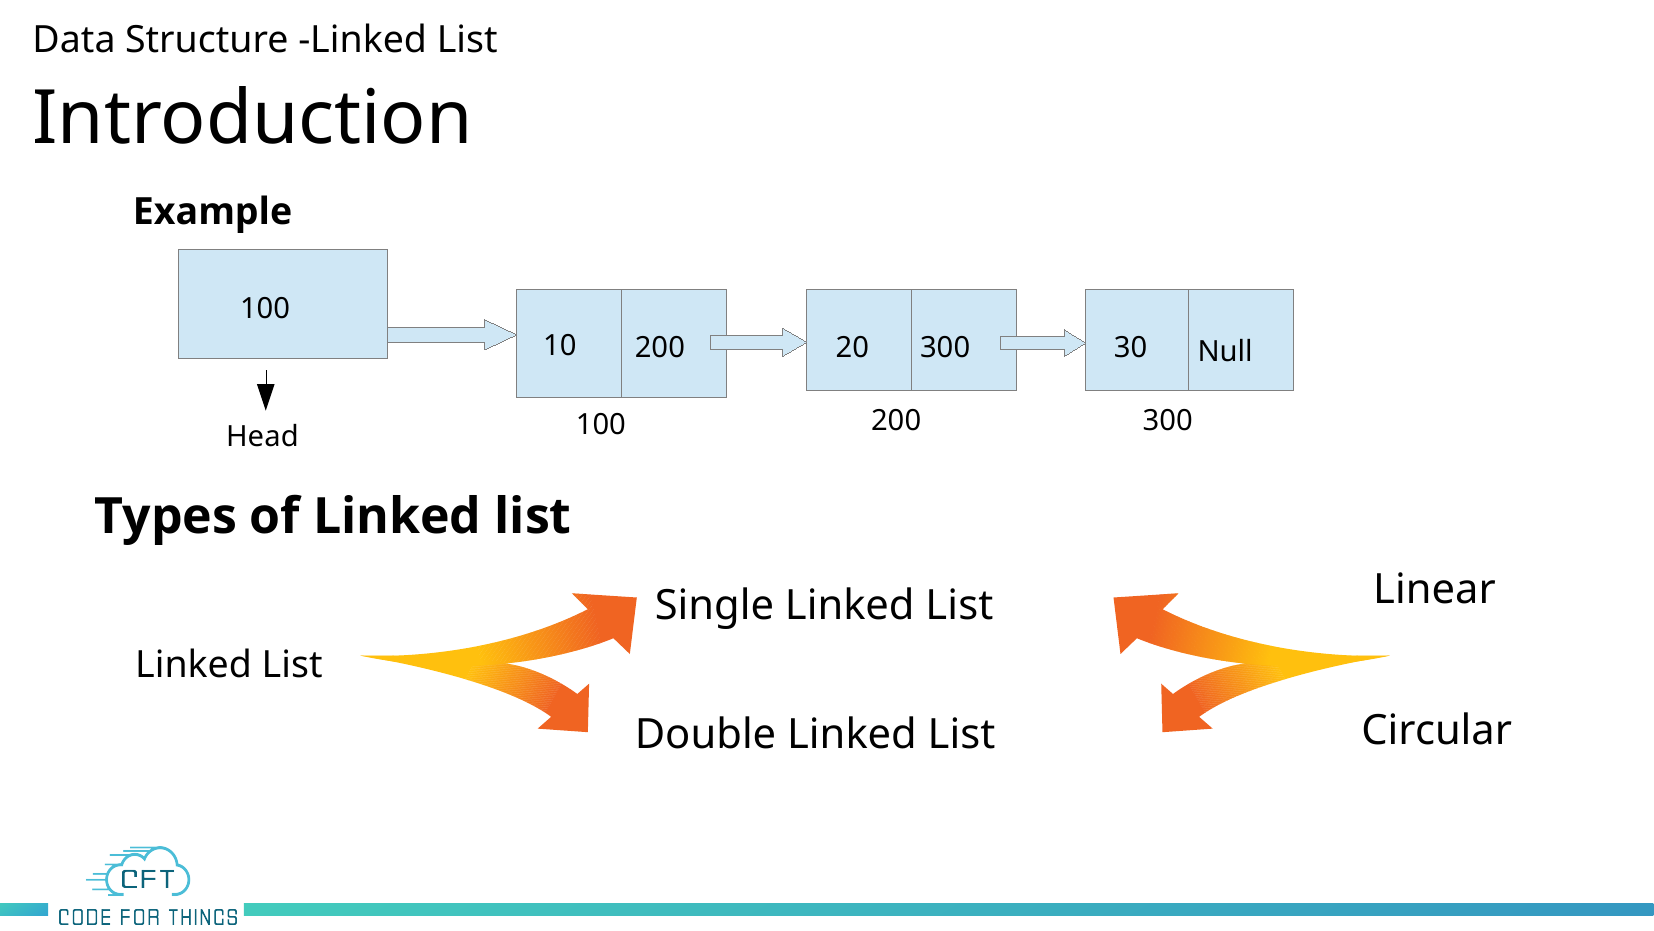

Data Structure -Linked List
Introduction
Example
100
10
200
20
300
30
 Null
200
300
100
Head
# Types of Linked list
Linear
Single Linked List
Linked List
Circular
Double Linked List